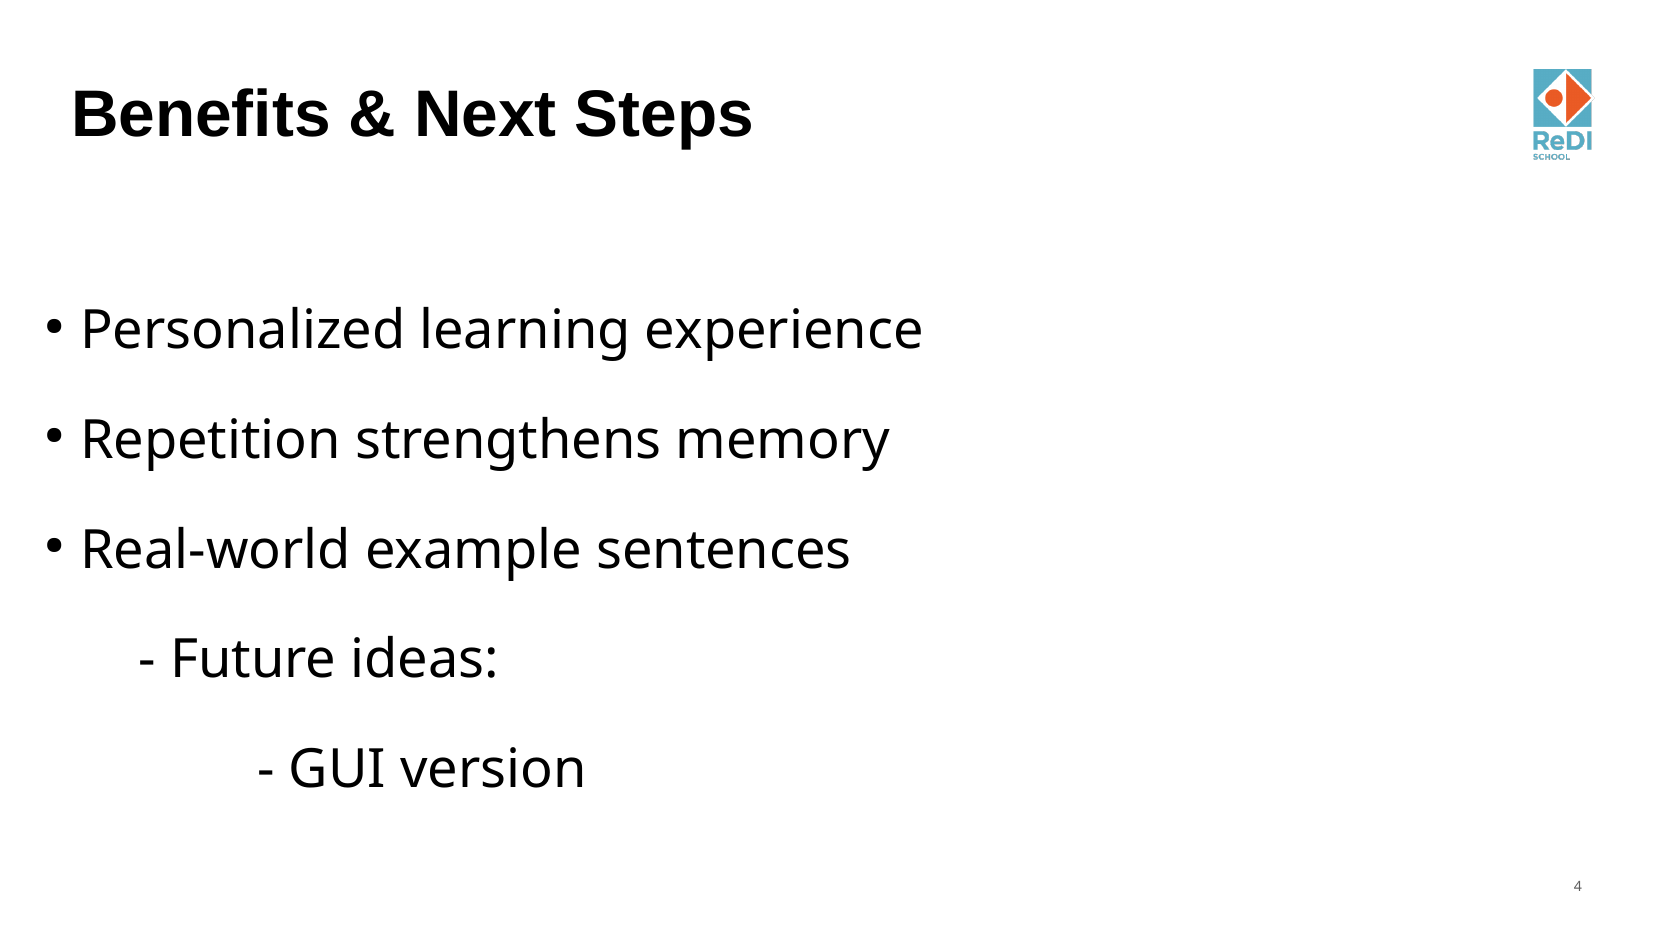

# Benefits & Next Steps
Personalized learning experience
Repetition strengthens memory
Real-world example sentences
- Future ideas:
- GUI version